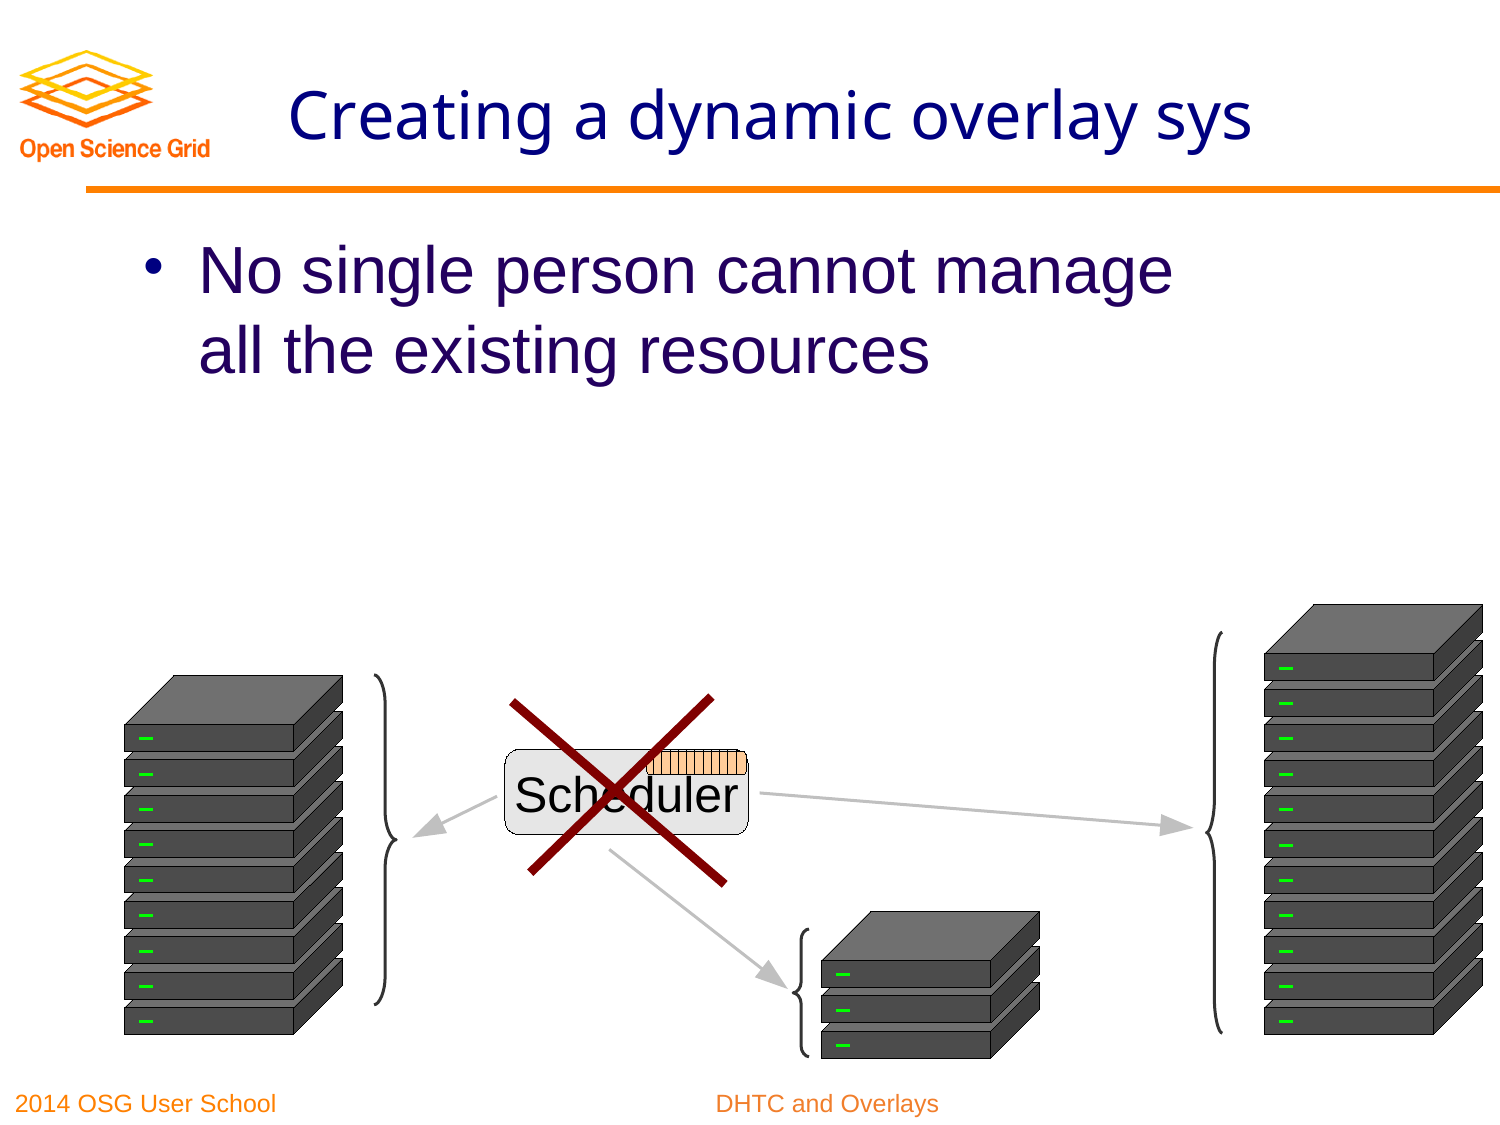

# Creating a dynamic overlay sys
No single person cannot manage
all the existing resources
Scheduler